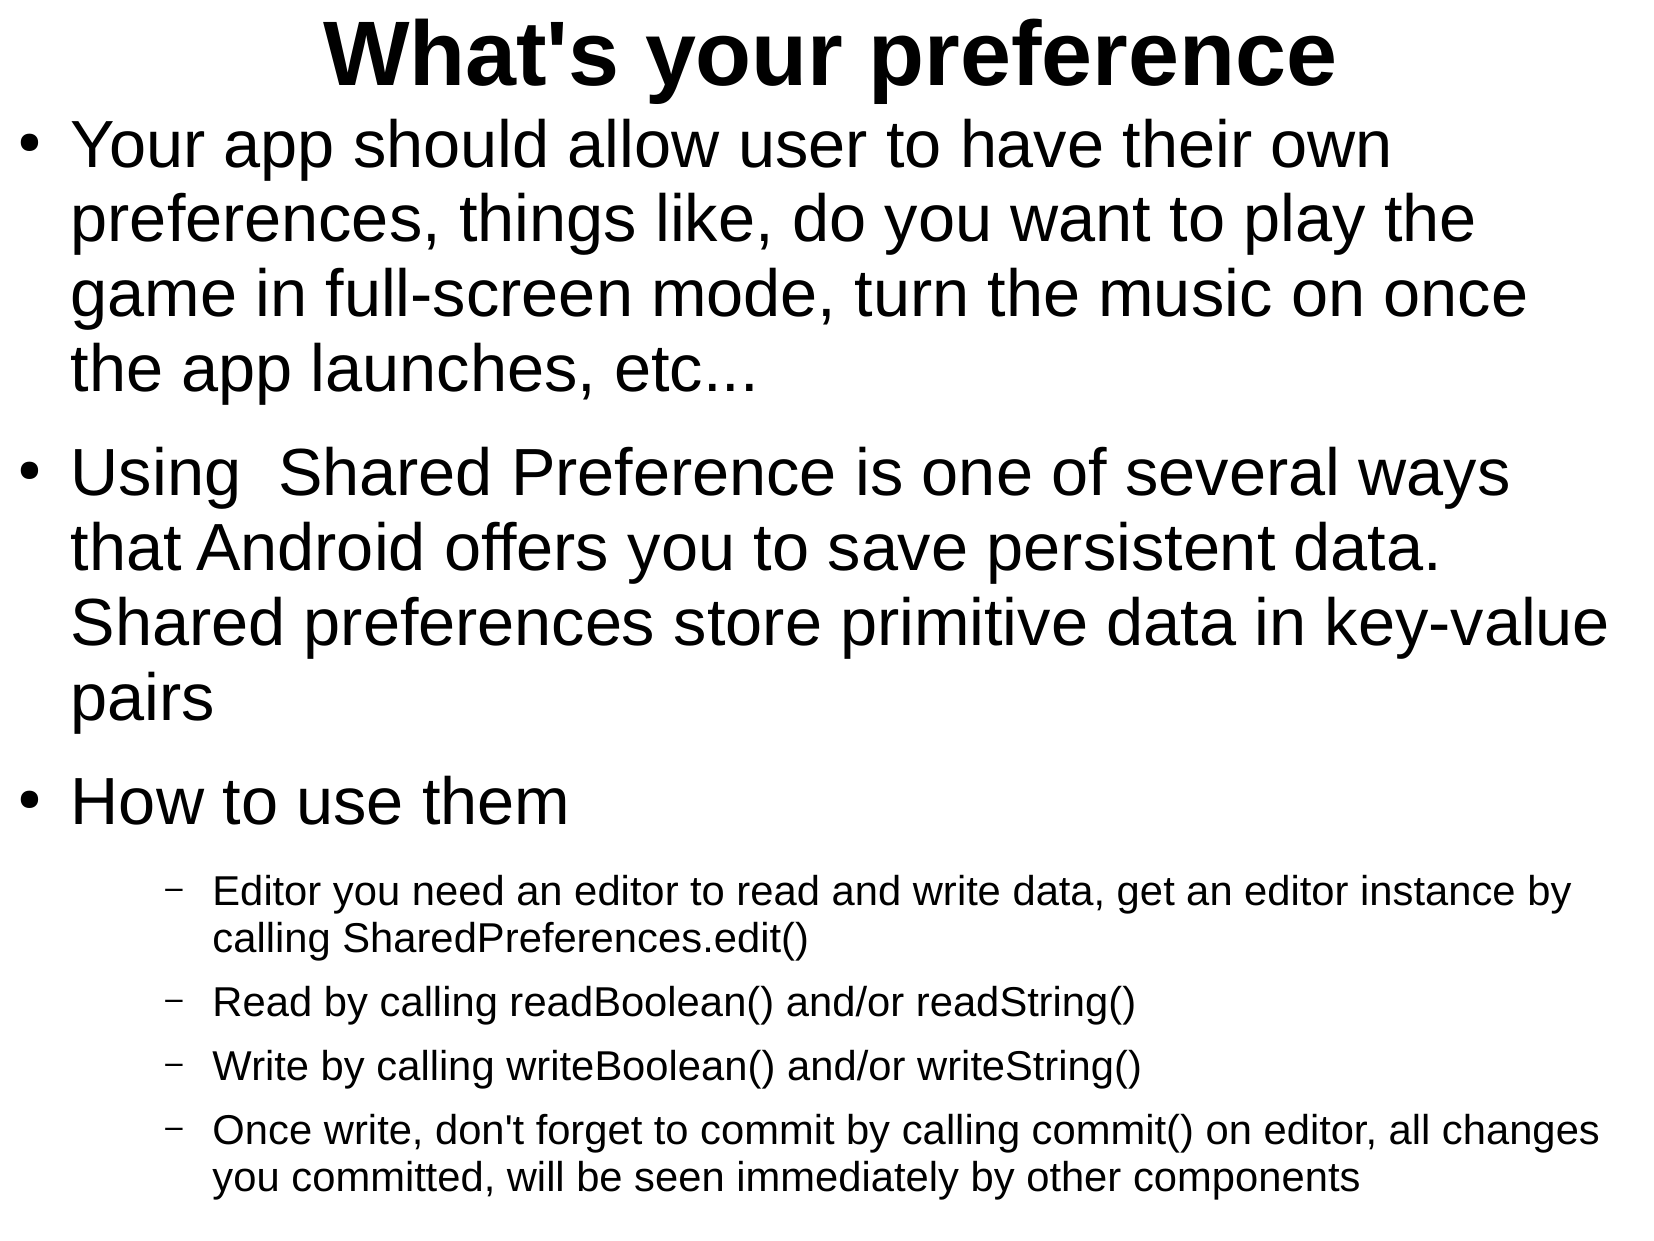

# What's your preference
Your app should allow user to have their own preferences, things like, do you want to play the game in full-screen mode, turn the music on once the app launches, etc...
Using Shared Preference is one of several ways that Android offers you to save persistent data. Shared preferences store primitive data in key-value pairs
How to use them
Editor you need an editor to read and write data, get an editor instance by calling SharedPreferences.edit()
Read by calling readBoolean() and/or readString()
Write by calling writeBoolean() and/or writeString()
Once write, don't forget to commit by calling commit() on editor, all changes you committed, will be seen immediately by other components